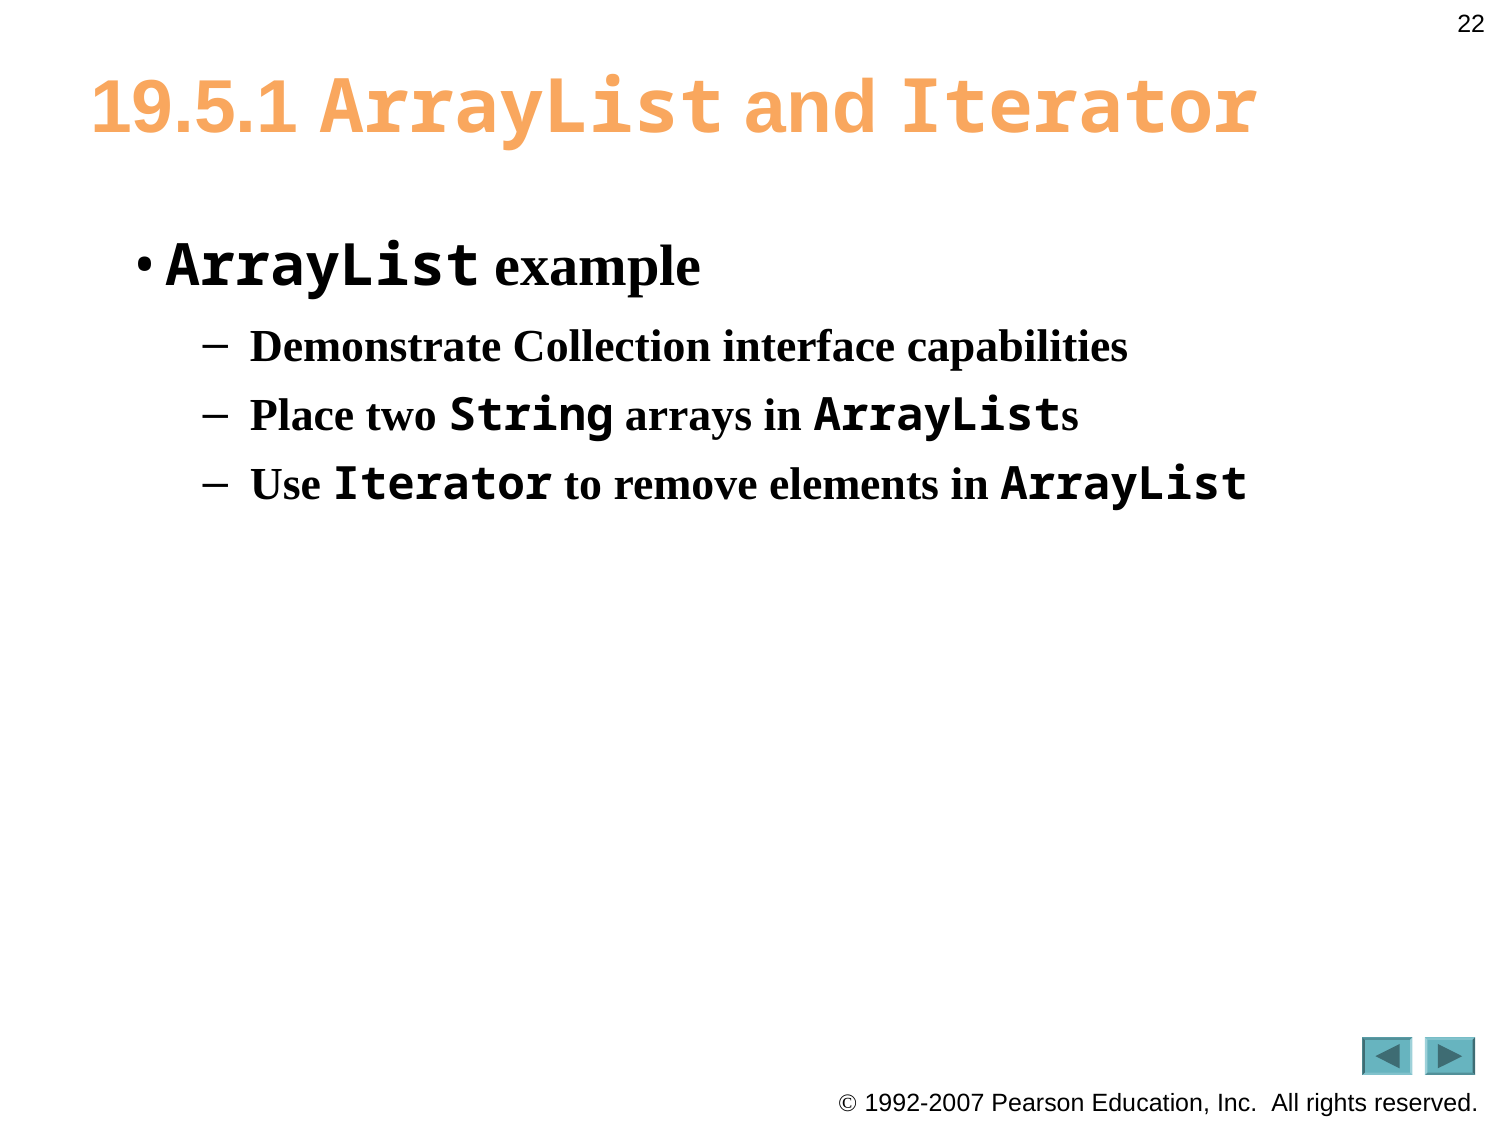

# 19.5.1 ArrayList and Iterator
ArrayList example
Demonstrate Collection interface capabilities
Place two String arrays in ArrayLists
Use Iterator to remove elements in ArrayList